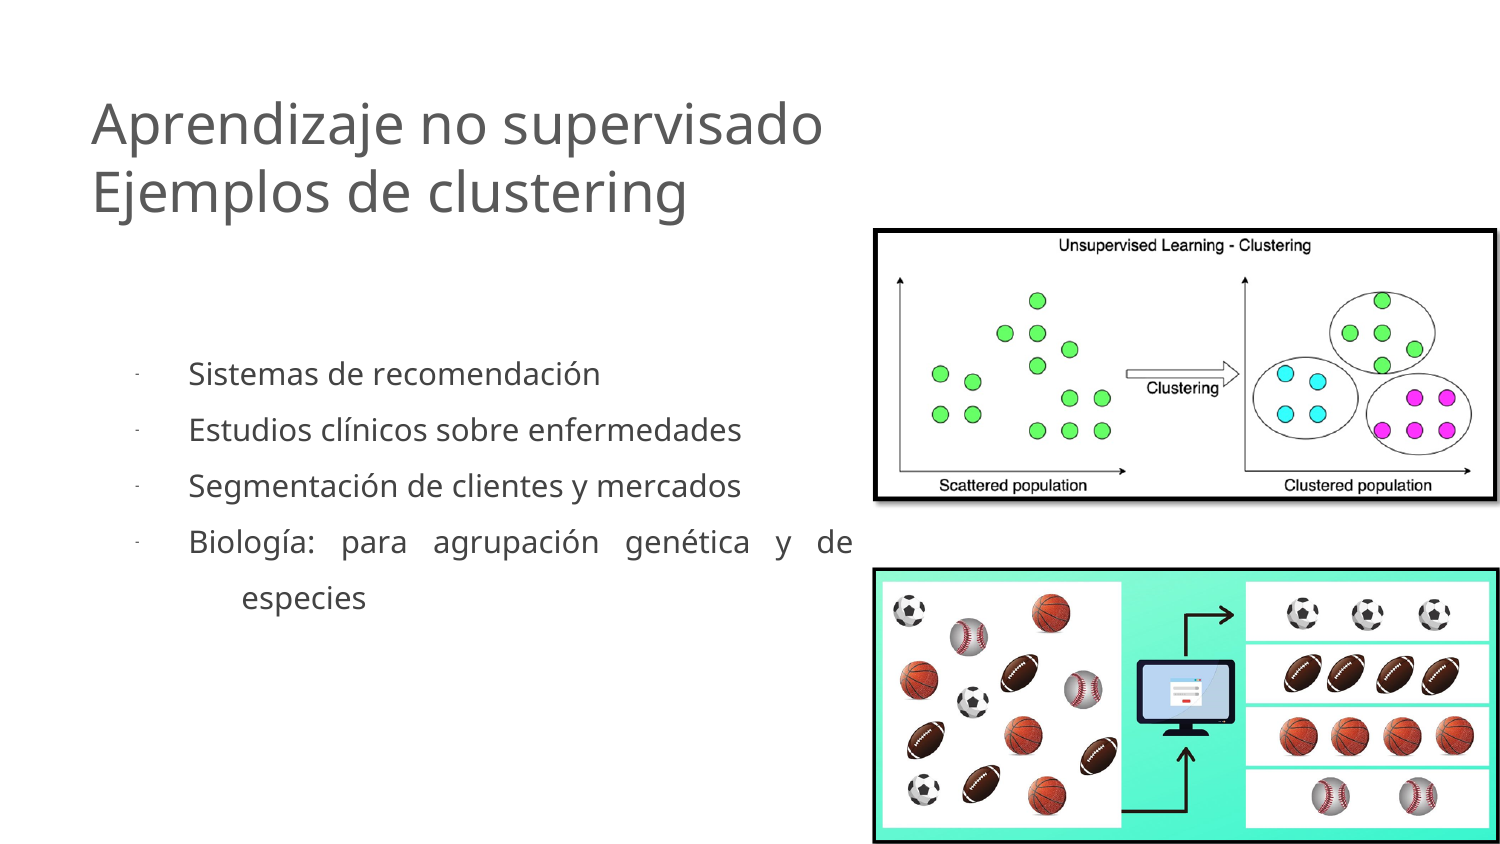

# Aprendizaje no supervisado
Ejemplos de clustering
Sistemas de recomendación
Estudios clínicos sobre enfermedades
Segmentación de clientes y mercados
Biología: para agrupación genética y de especies